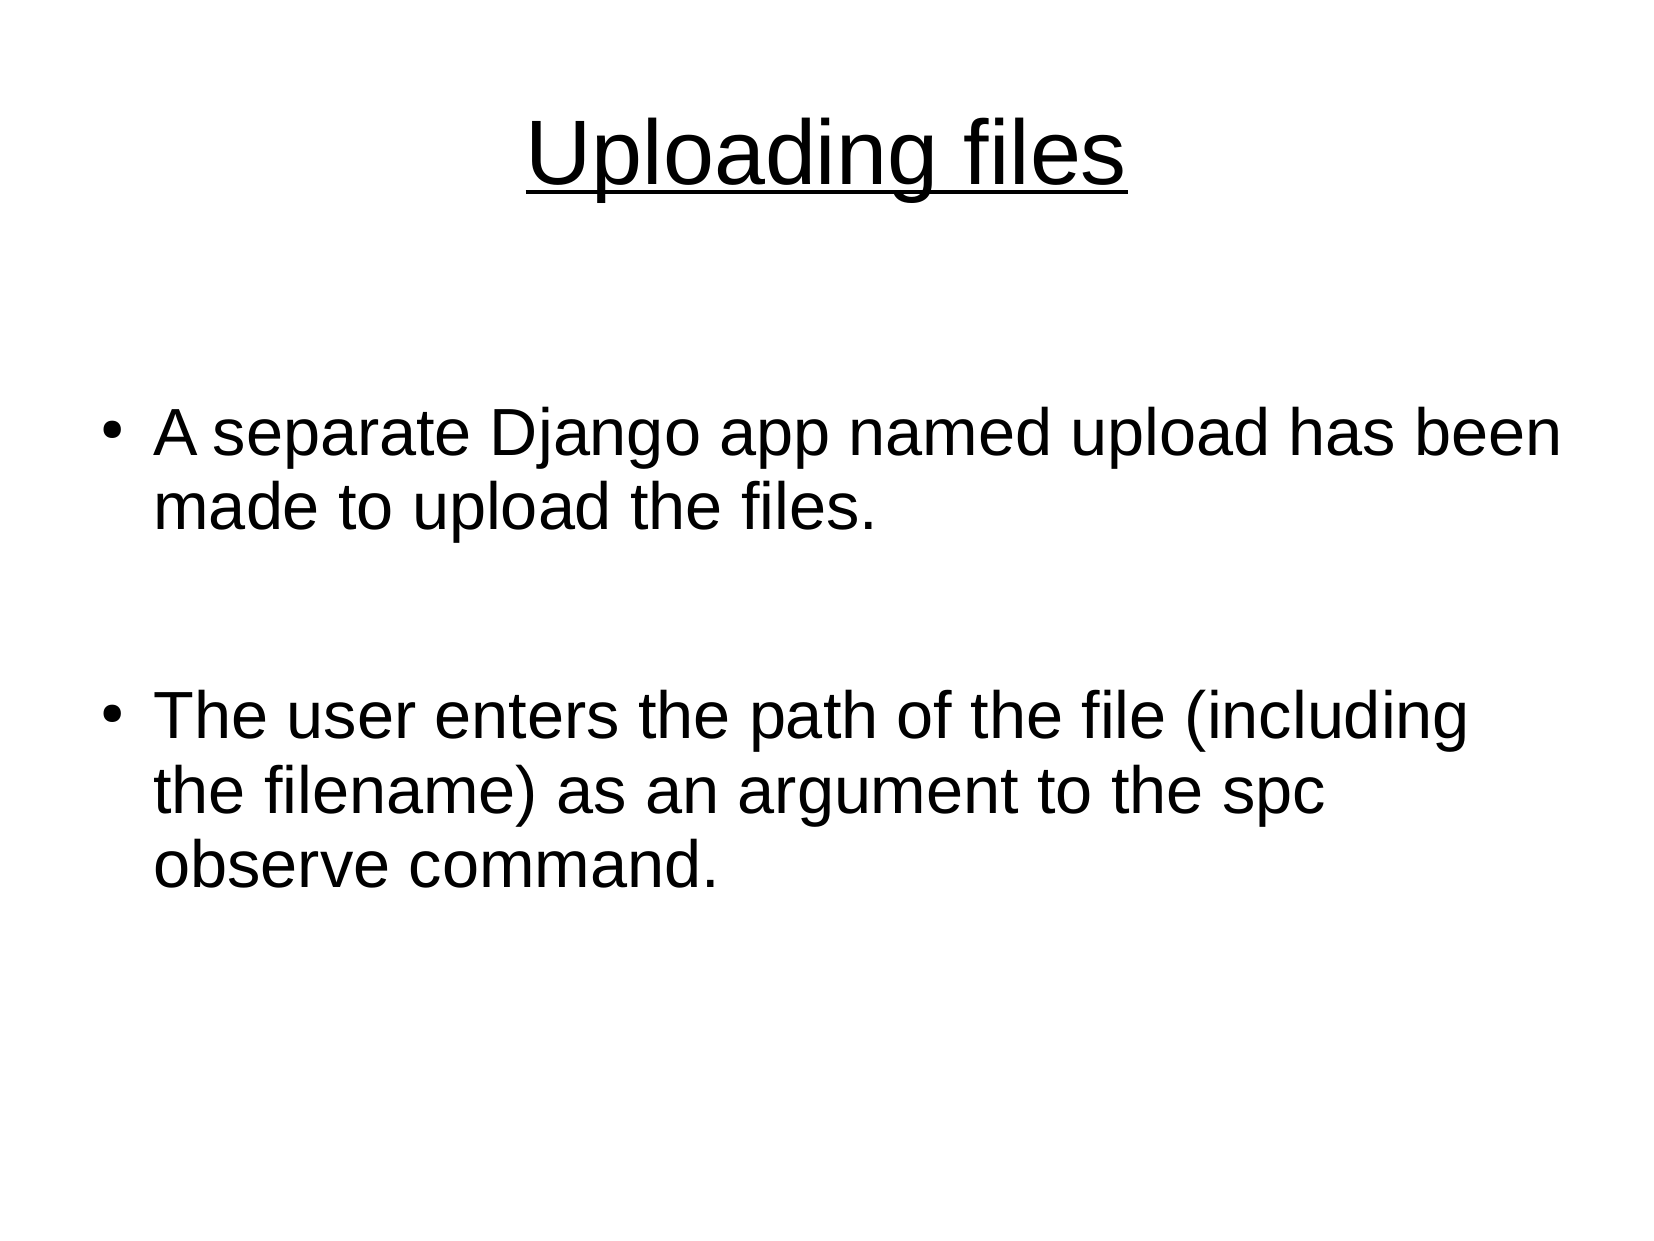

# Uploading files
A separate Django app named upload has been made to upload the files.
The user enters the path of the file (including the filename) as an argument to the spc observe command.